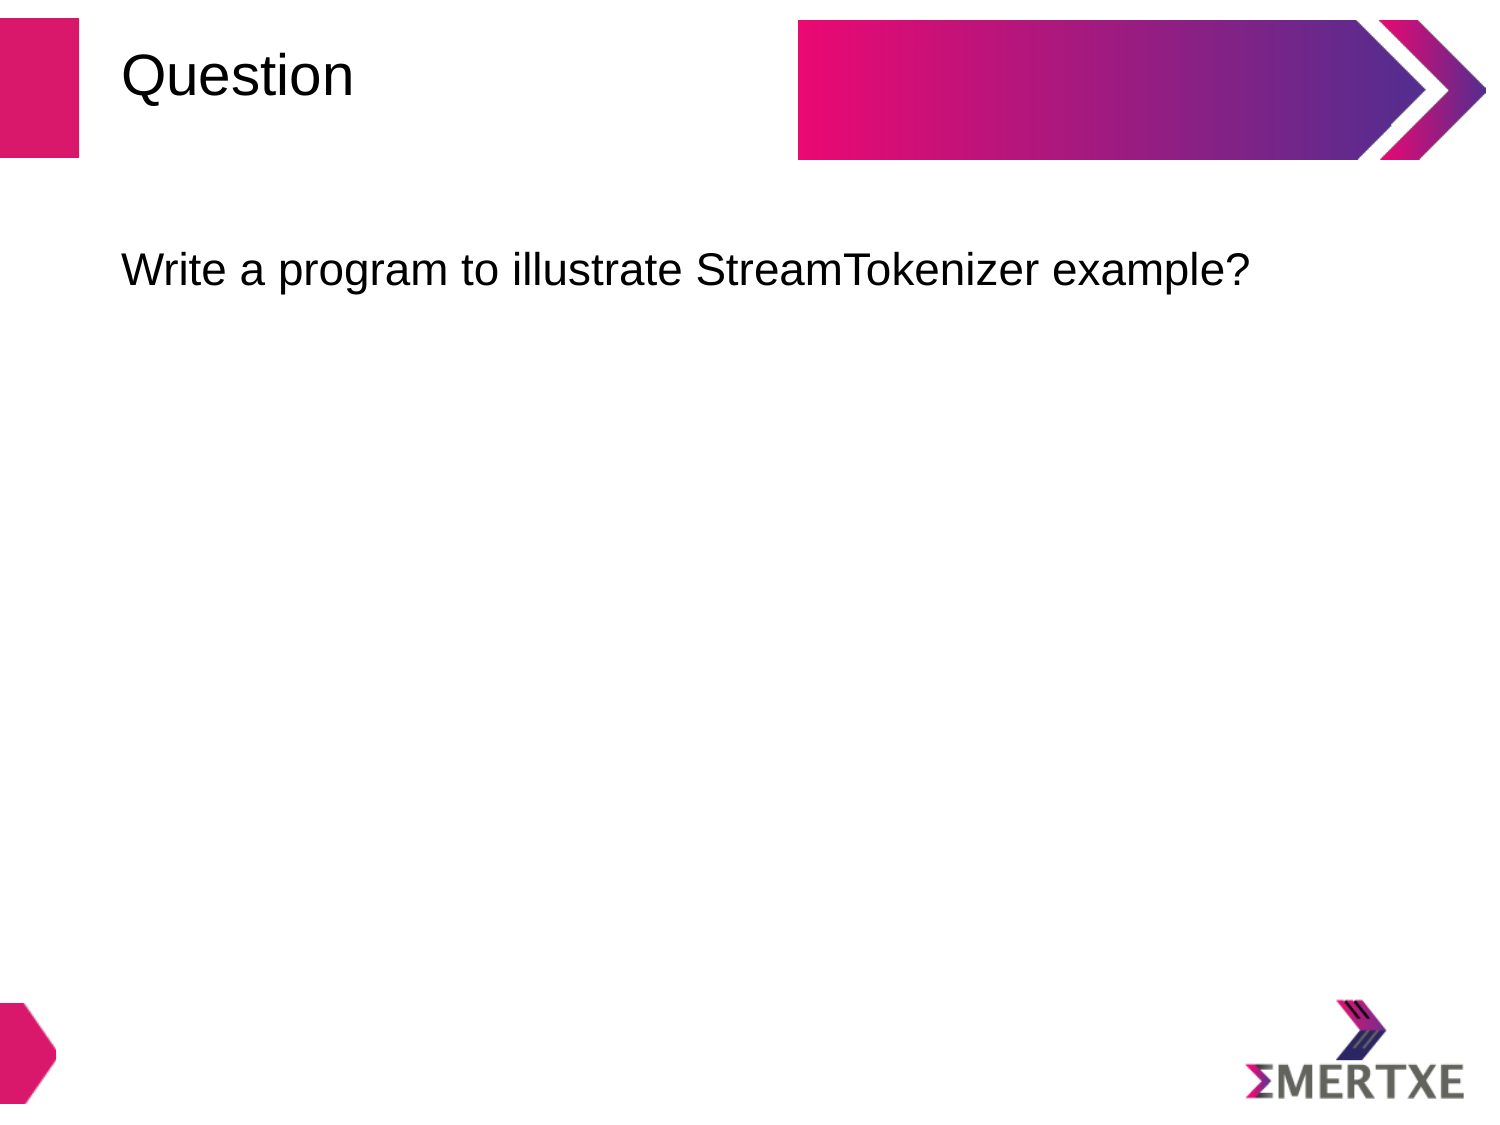

Question
Write a program to illustrate StreamTokenizer example?